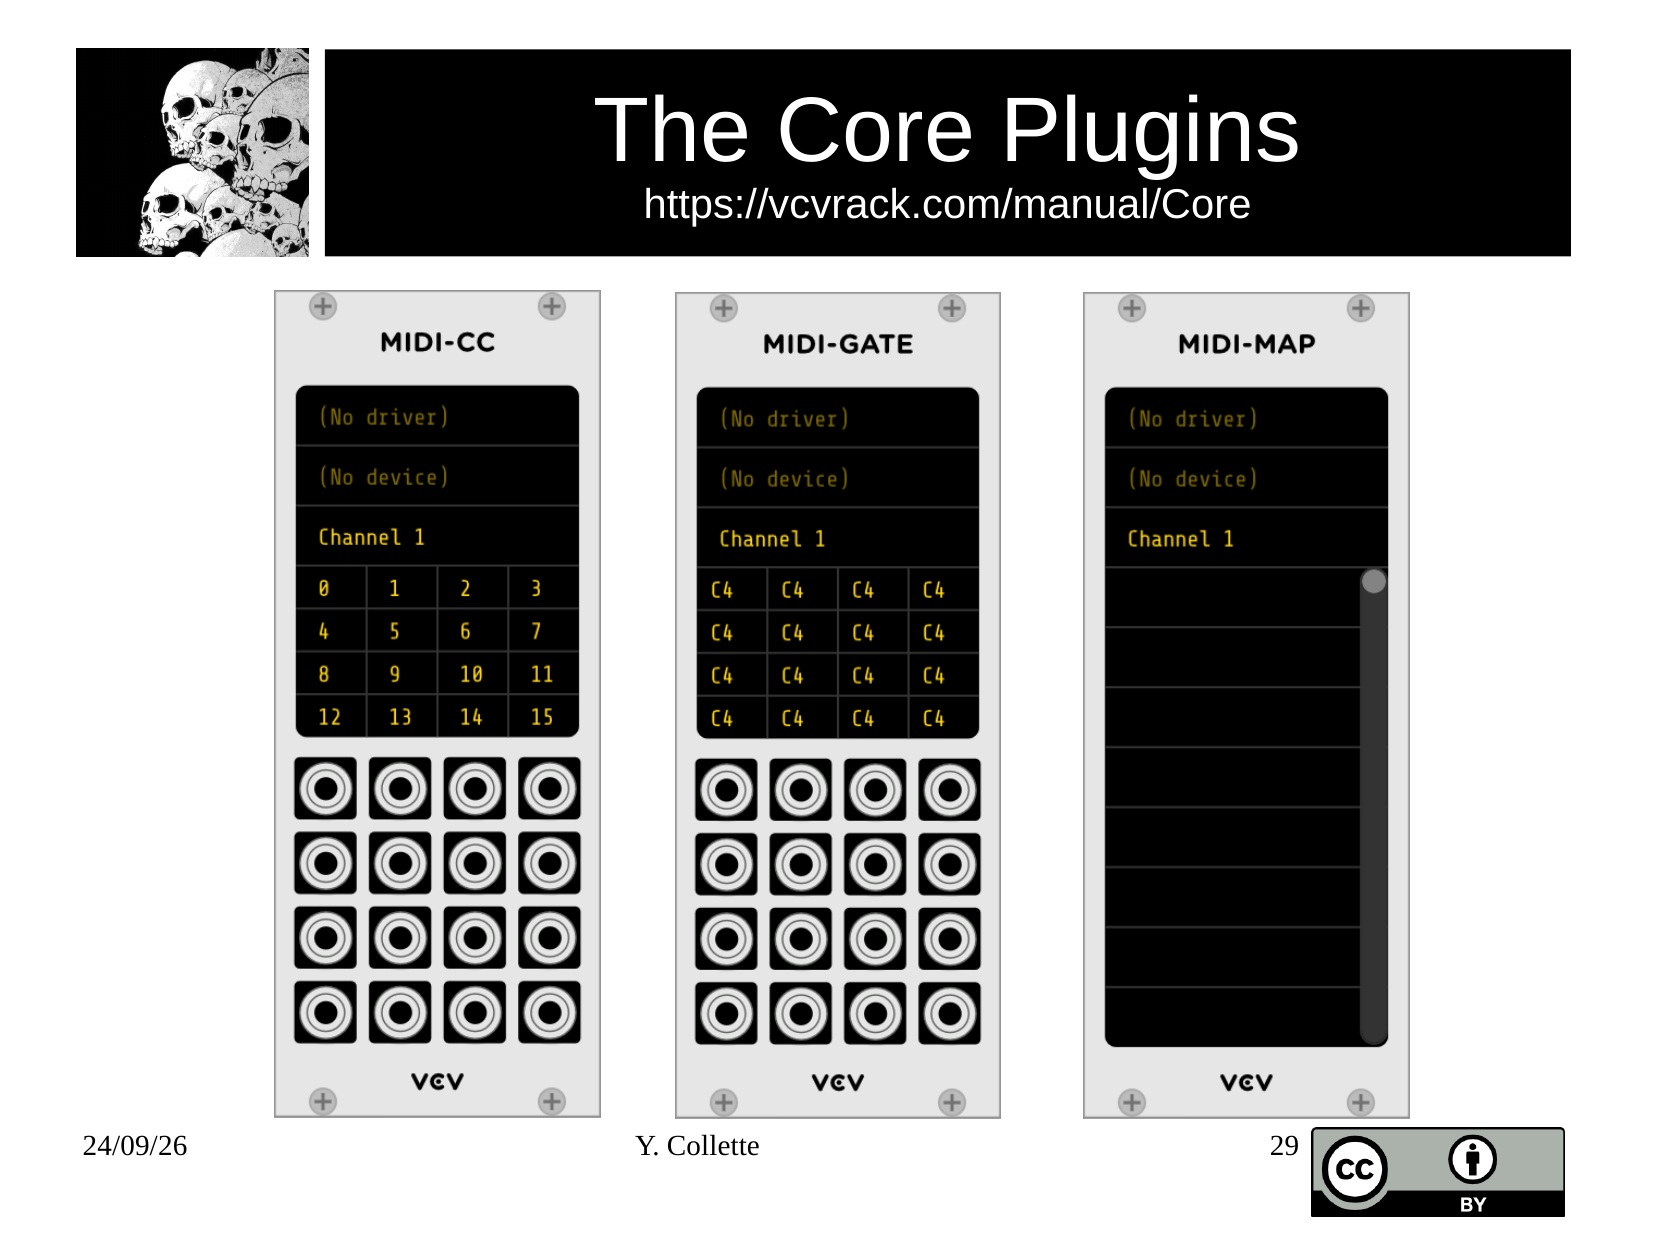

# The Core Plugins https://vcvrack.com/manual/Core
Y. Collette
29